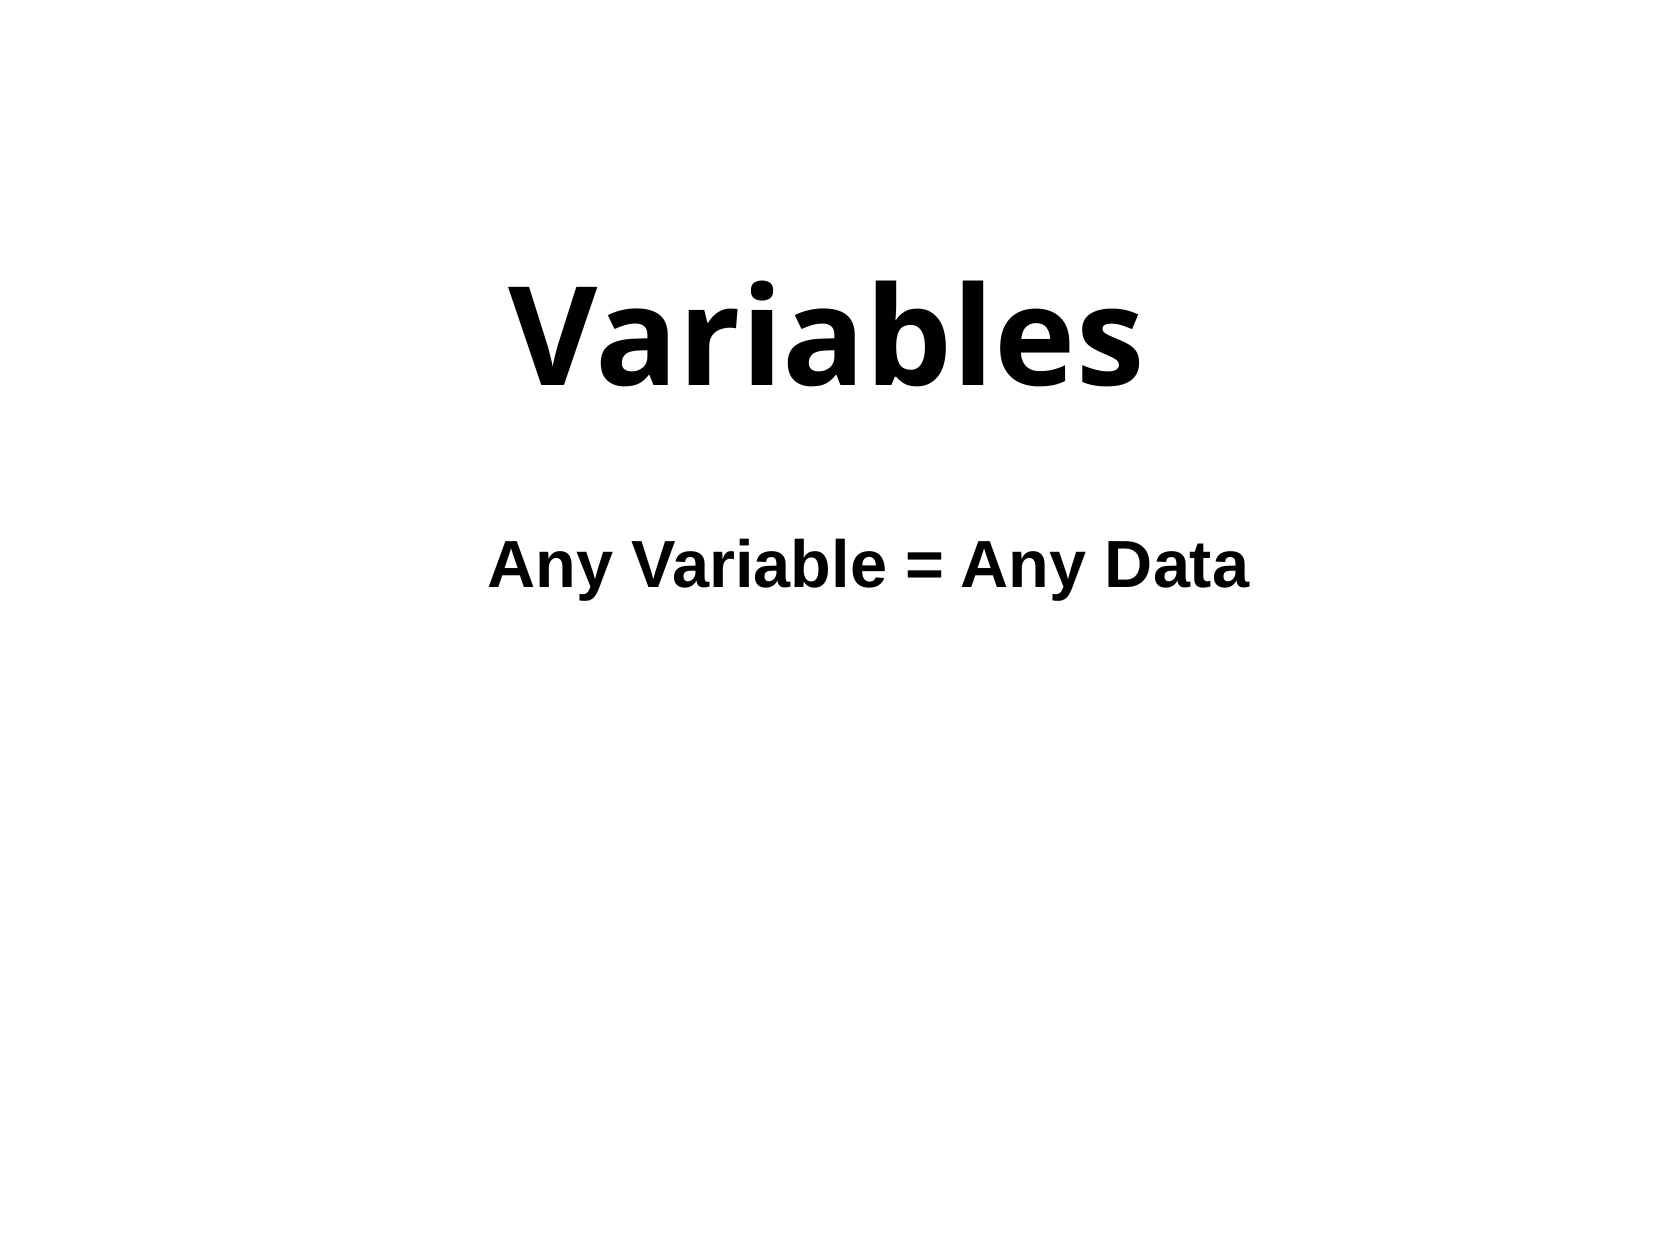

# Variables
Any Variable = Any Data